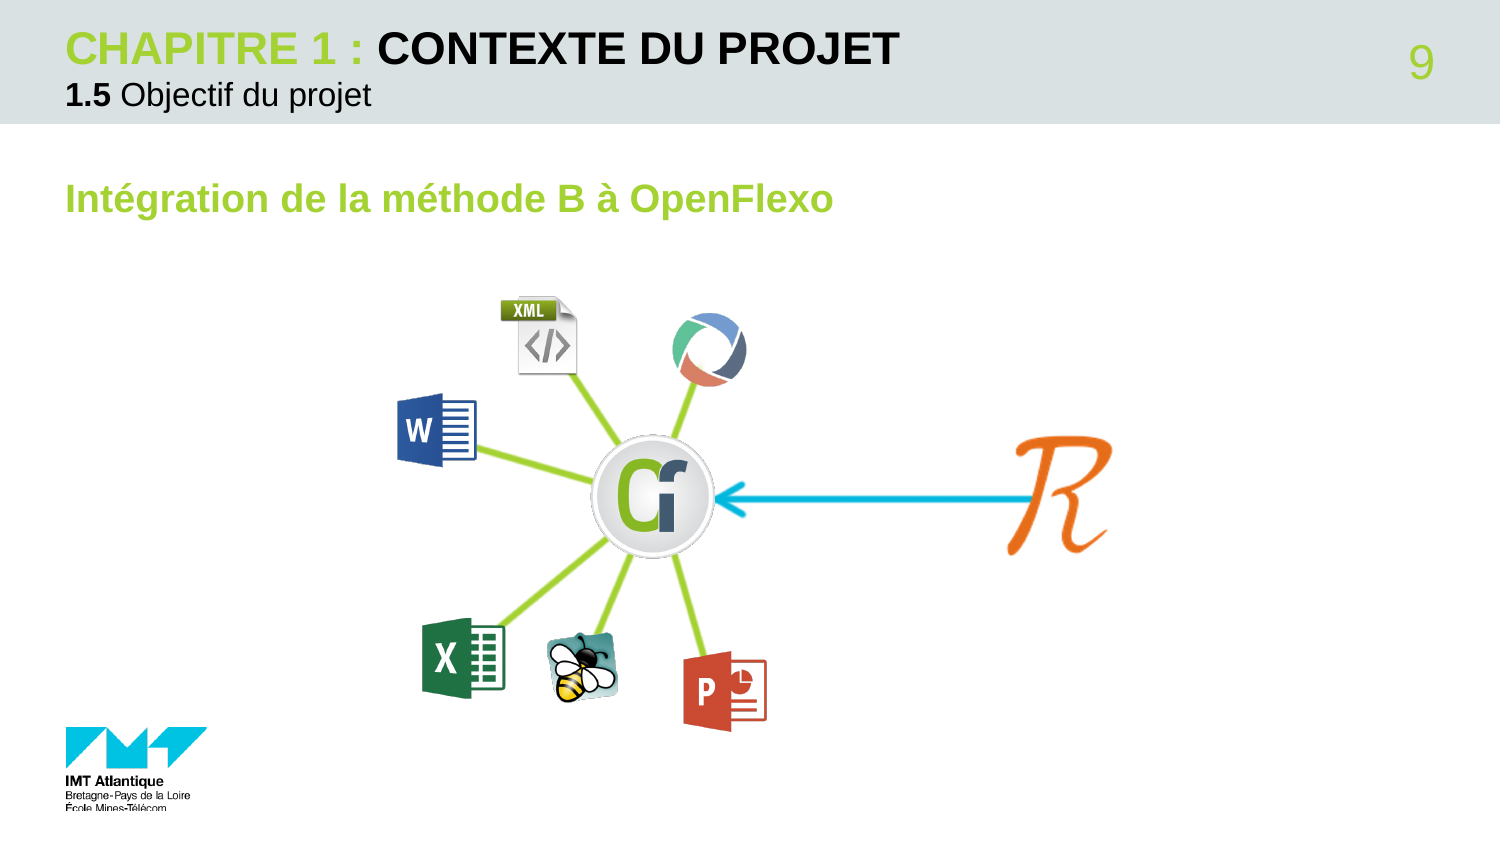

# CHAPITRE 1 : Contexte du projet
1.5 Objectif du projet
Intégration de la méthode B à OpenFlexo